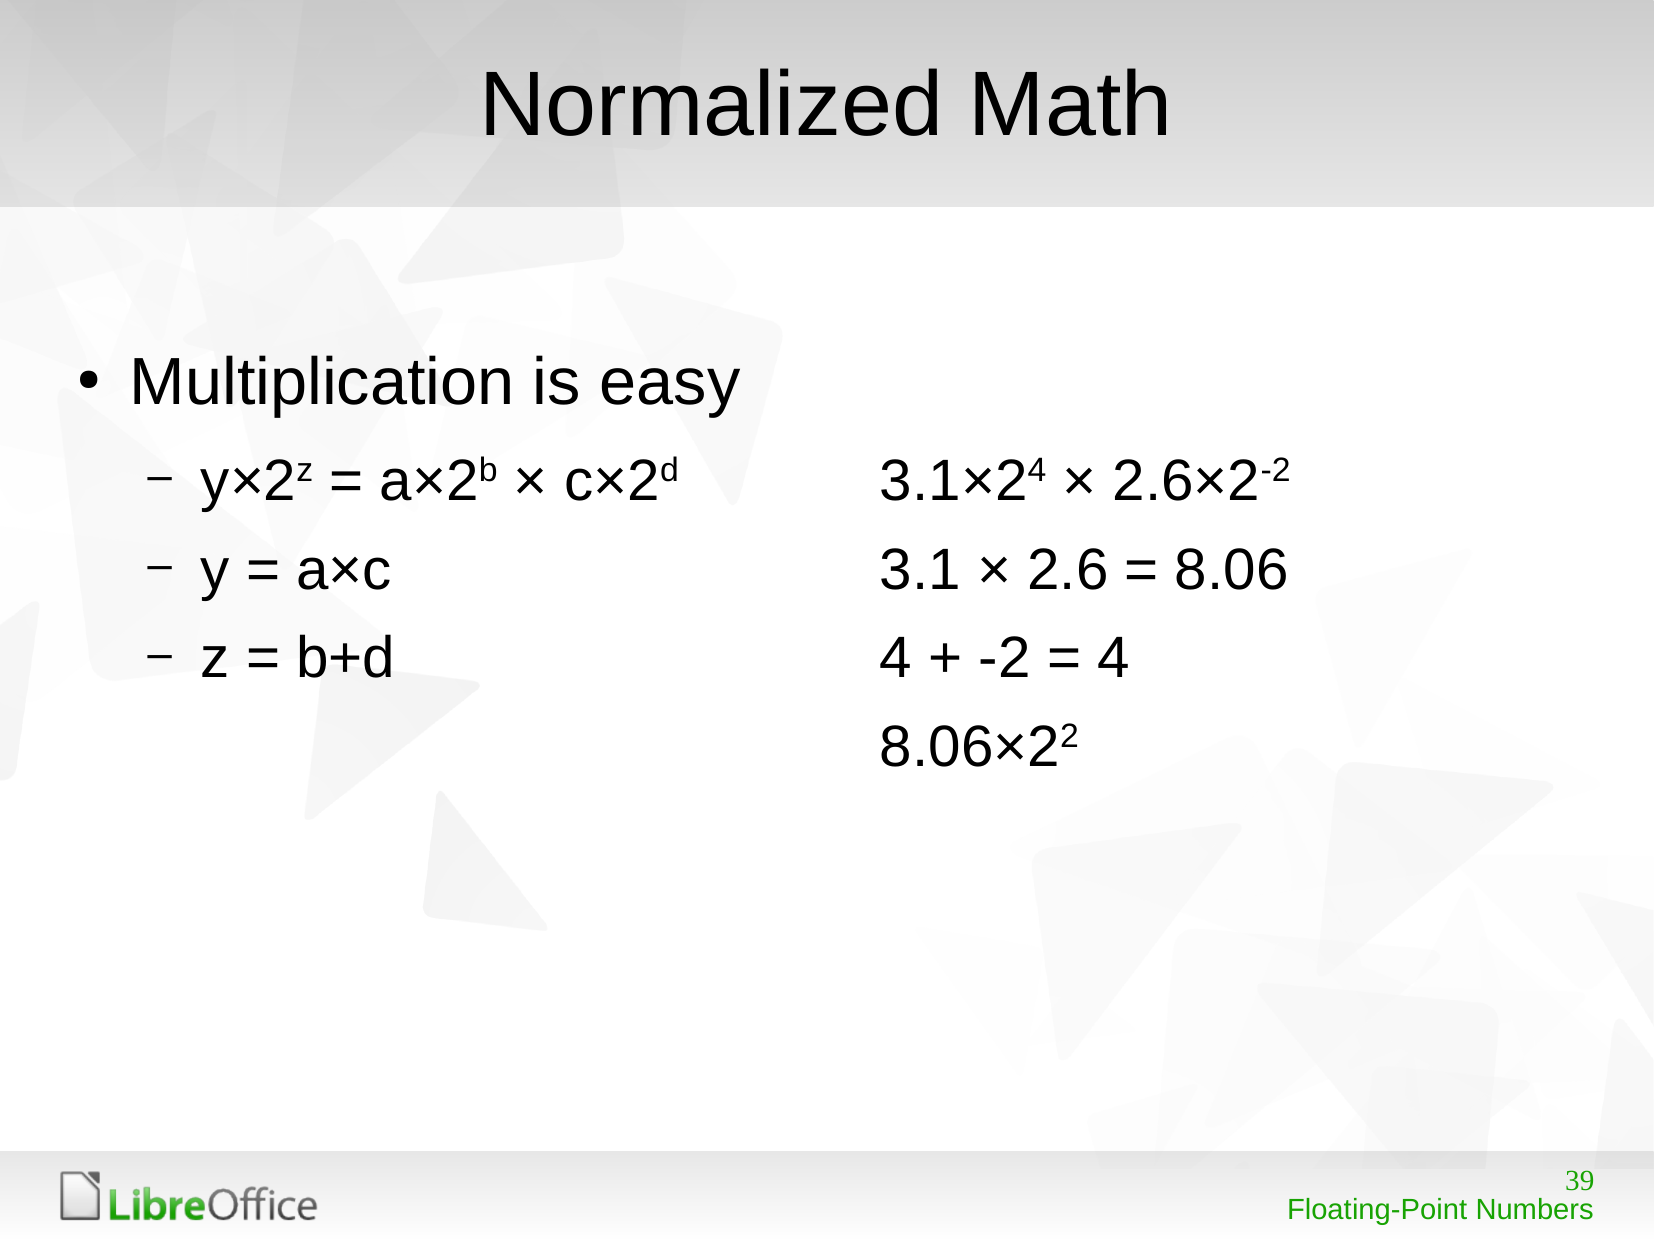

# Normalized Math
Multiplication is easy
y×2z = a×2b × c×2d
y = a×c
z = b+d
3.1×24 × 2.6×2-2
3.1 × 2.6 = 8.06
4 + -2 = 4
8.06×22
39
Floating-Point Numbers